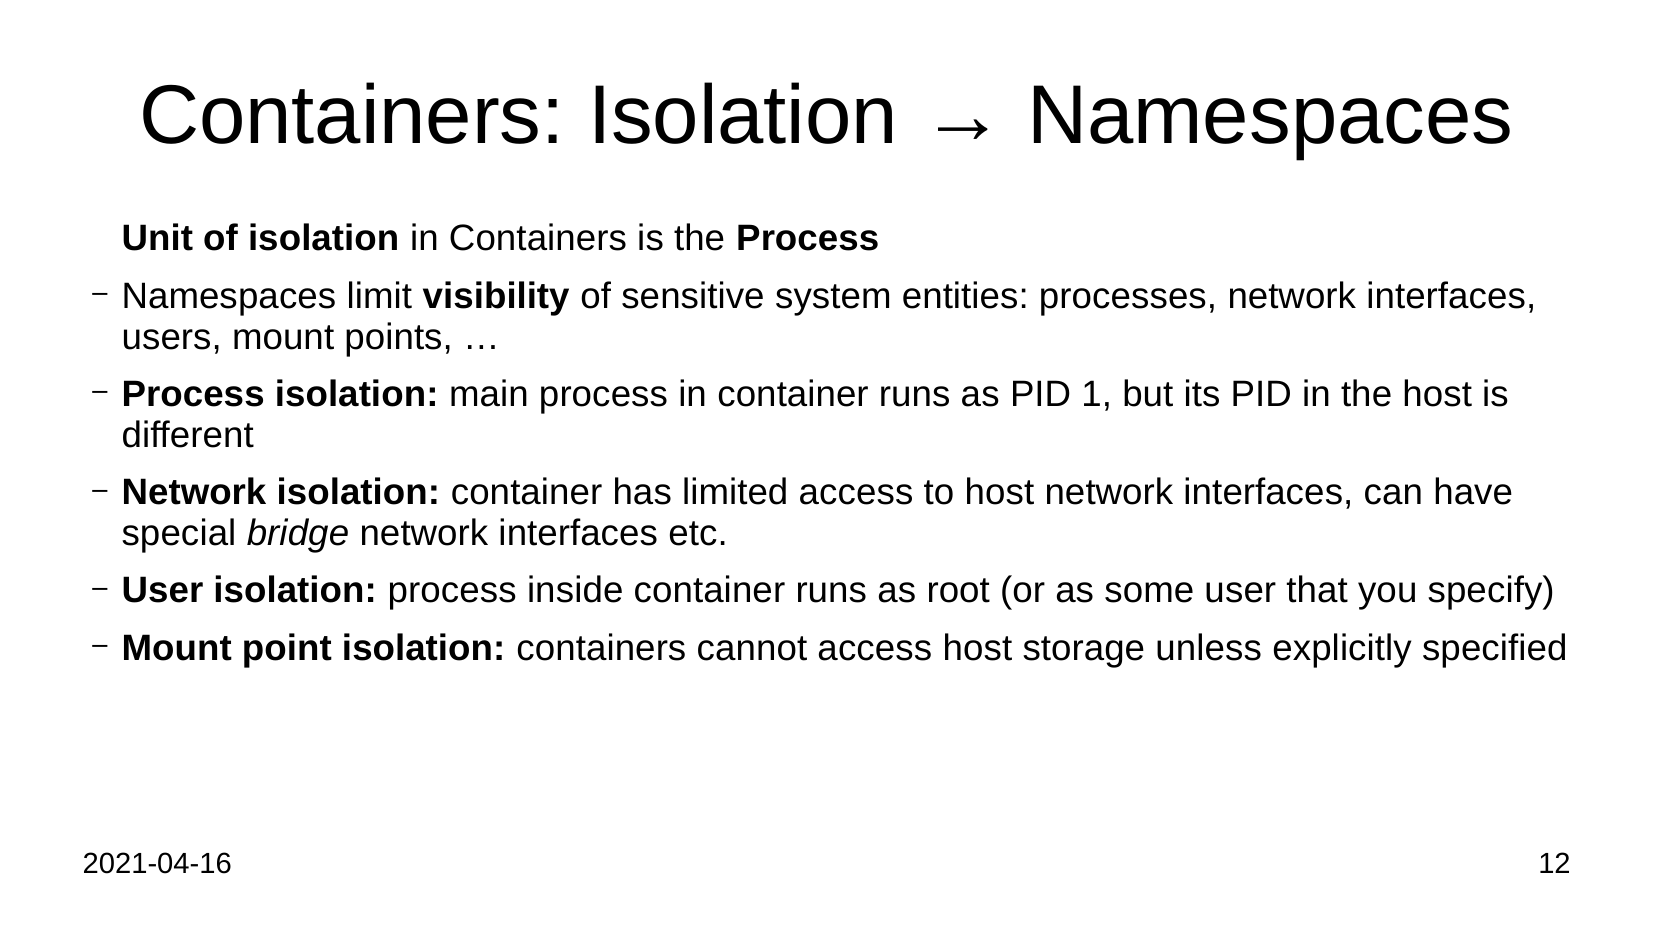

# Containers: Isolation → Namespaces
Unit of isolation in Containers is the Process
Namespaces limit visibility of sensitive system entities: processes, network interfaces, users, mount points, …
Process isolation: main process in container runs as PID 1, but its PID in the host is different
Network isolation: container has limited access to host network interfaces, can have special bridge network interfaces etc.
User isolation: process inside container runs as root (or as some user that you specify)
Mount point isolation: containers cannot access host storage unless explicitly specified
2021-04-16
12